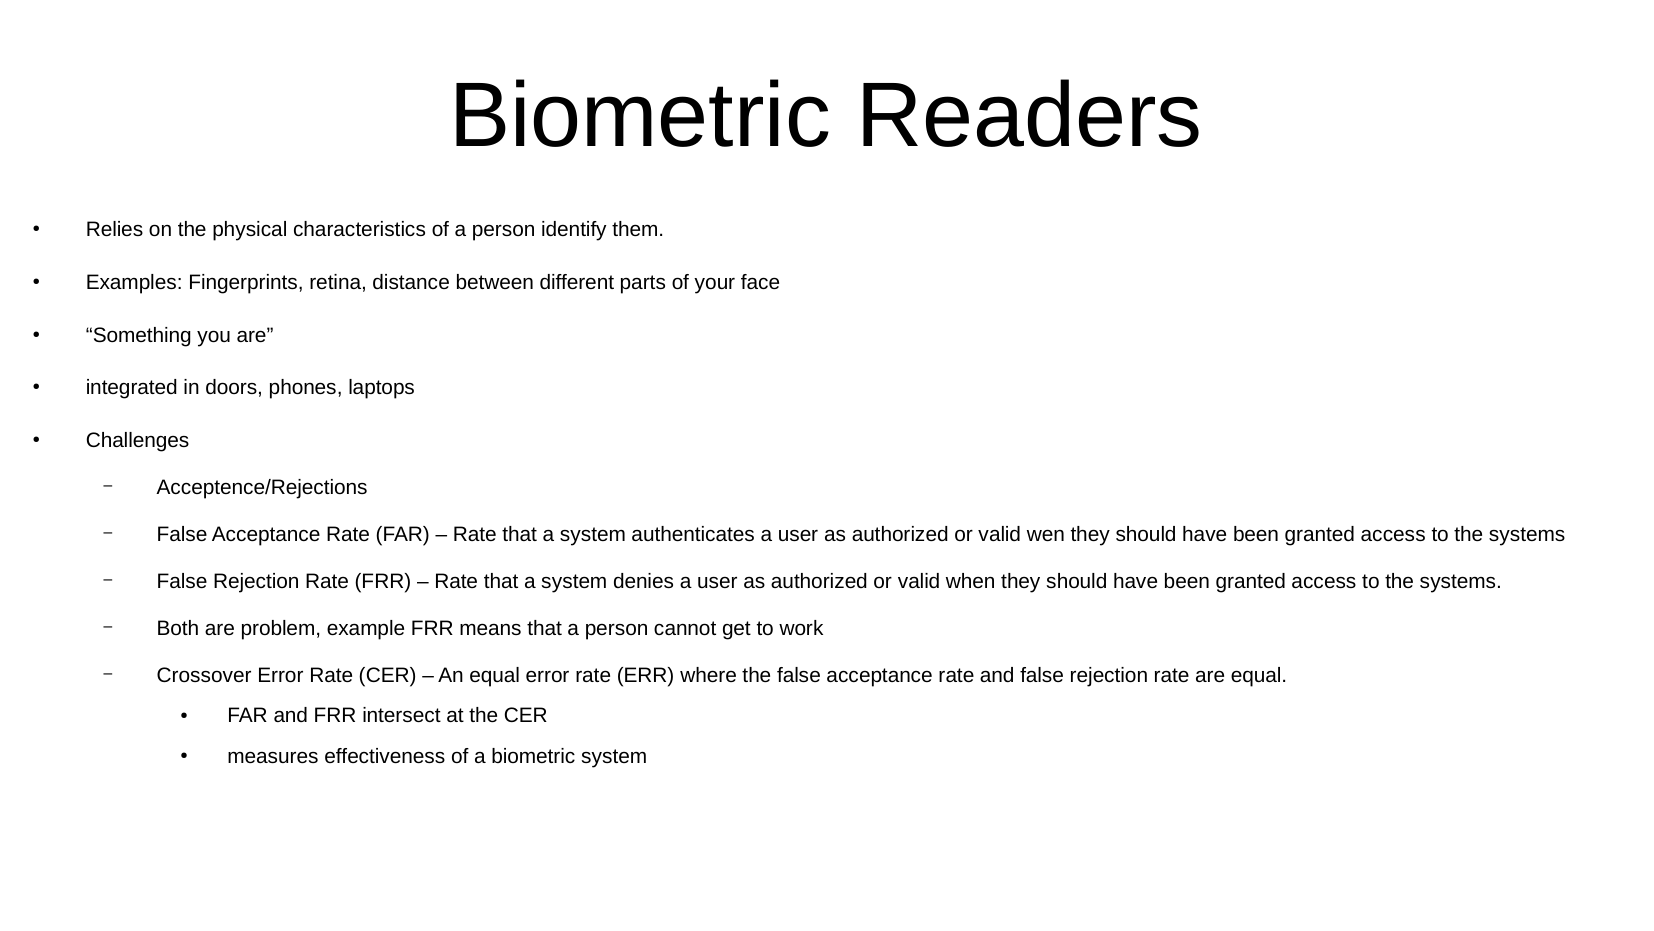

# Biometric Readers
Relies on the physical characteristics of a person identify them.
Examples: Fingerprints, retina, distance between different parts of your face
“Something you are”
integrated in doors, phones, laptops
Challenges
Acceptence/Rejections
False Acceptance Rate (FAR) – Rate that a system authenticates a user as authorized or valid wen they should have been granted access to the systems
False Rejection Rate (FRR) – Rate that a system denies a user as authorized or valid when they should have been granted access to the systems.
Both are problem, example FRR means that a person cannot get to work
Crossover Error Rate (CER) – An equal error rate (ERR) where the false acceptance rate and false rejection rate are equal.
FAR and FRR intersect at the CER
measures effectiveness of a biometric system